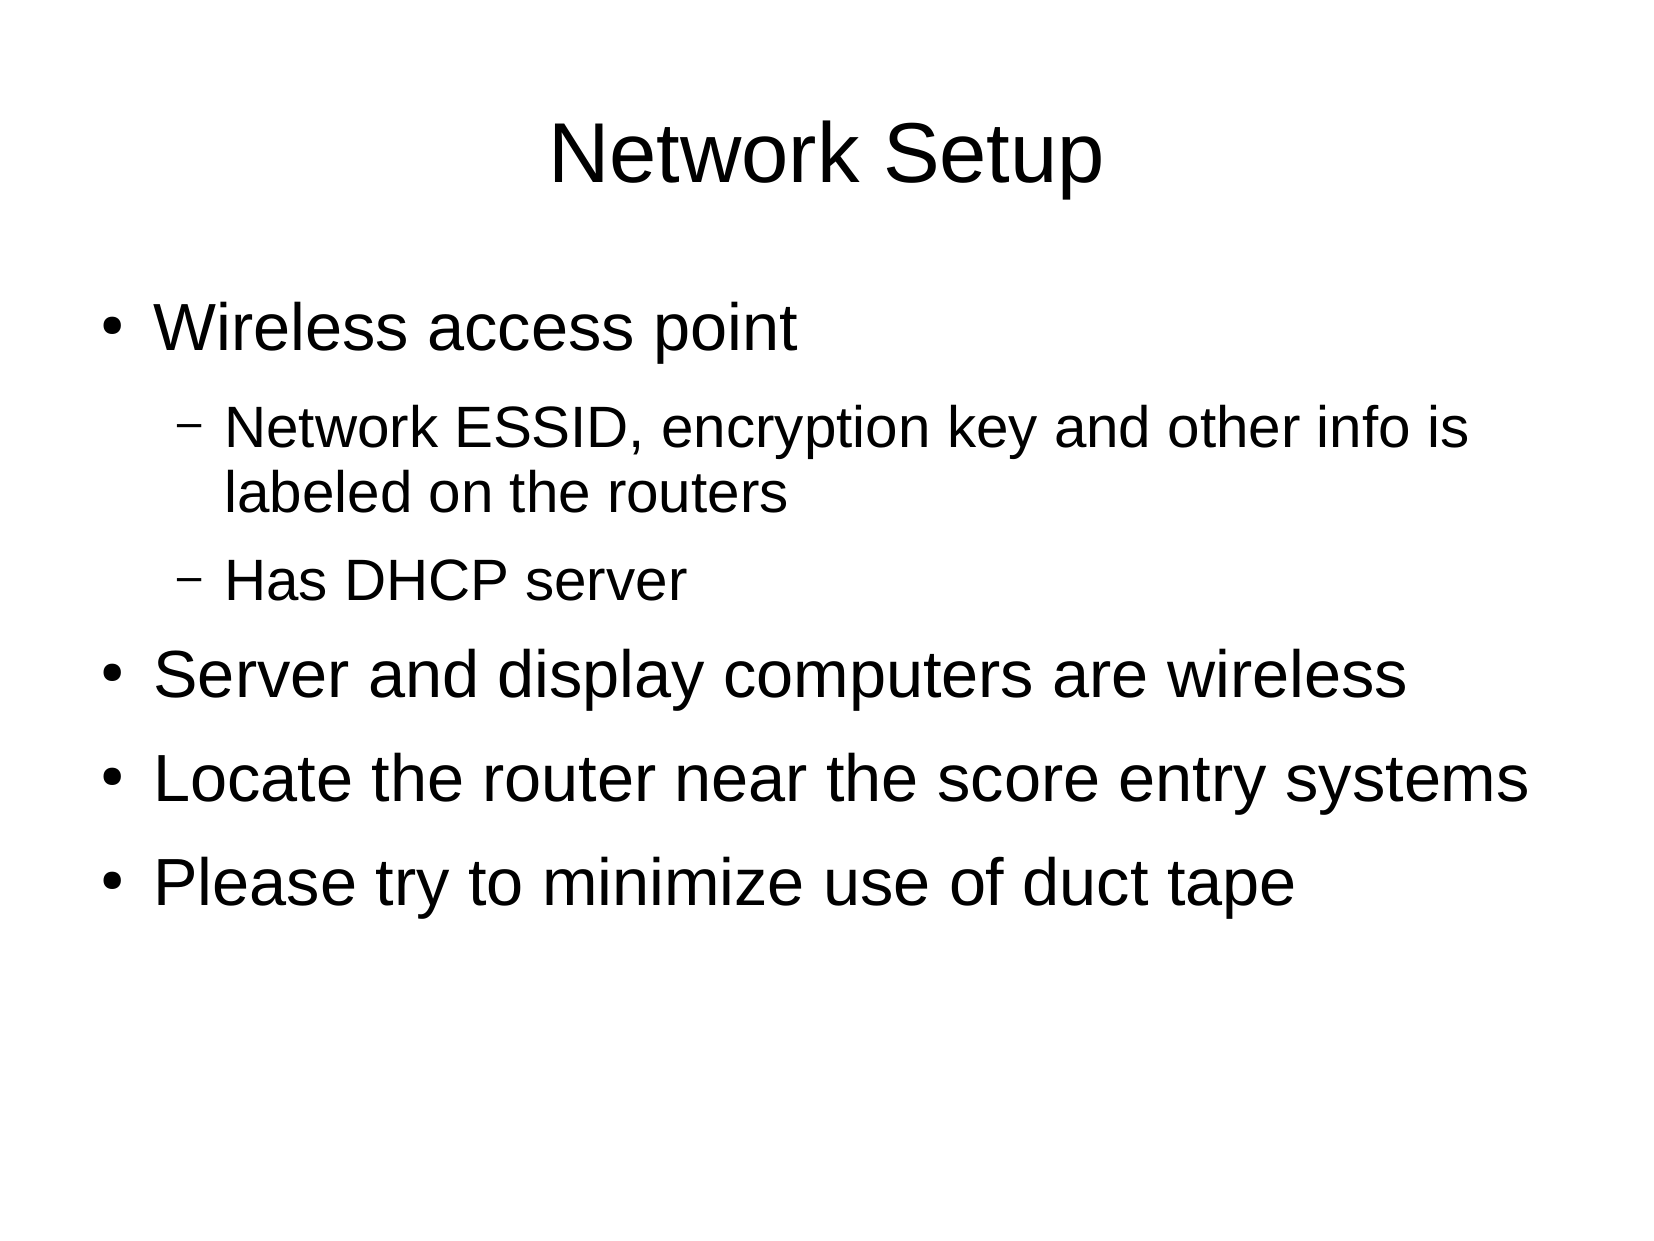

# Network Setup
Wireless access point
Network ESSID, encryption key and other info is labeled on the routers
Has DHCP server
Server and display computers are wireless
Locate the router near the score entry systems
Please try to minimize use of duct tape